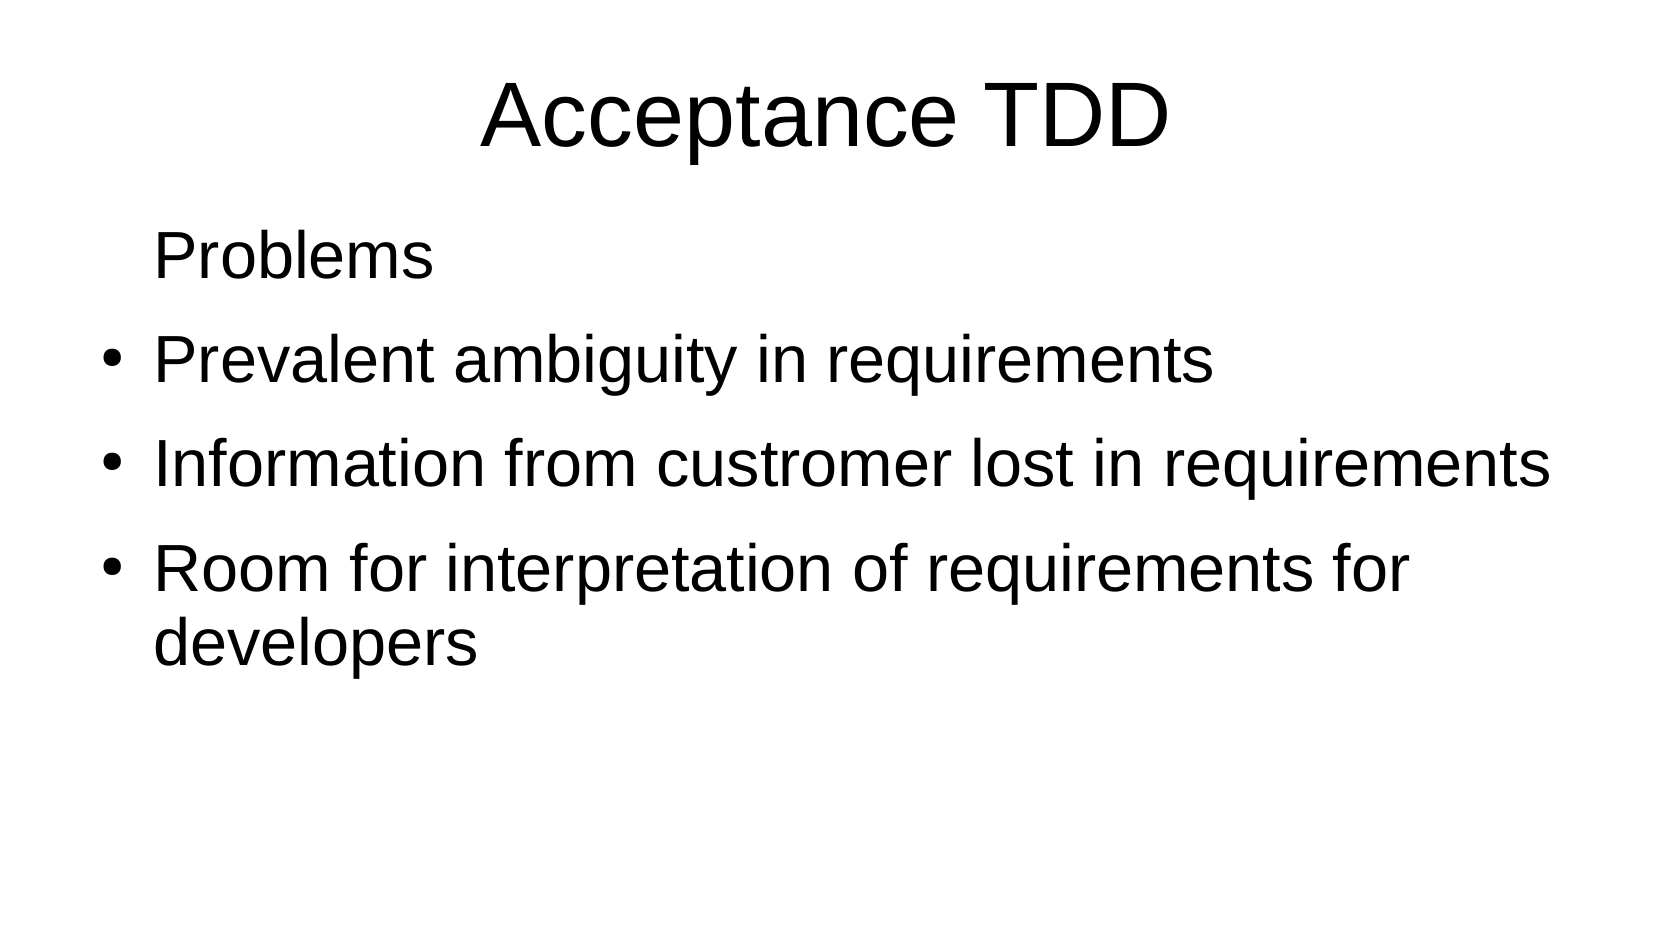

# Acceptance TDD
Problems
Prevalent ambiguity in requirements
Information from custromer lost in requirements
Room for interpretation of requirements for developers